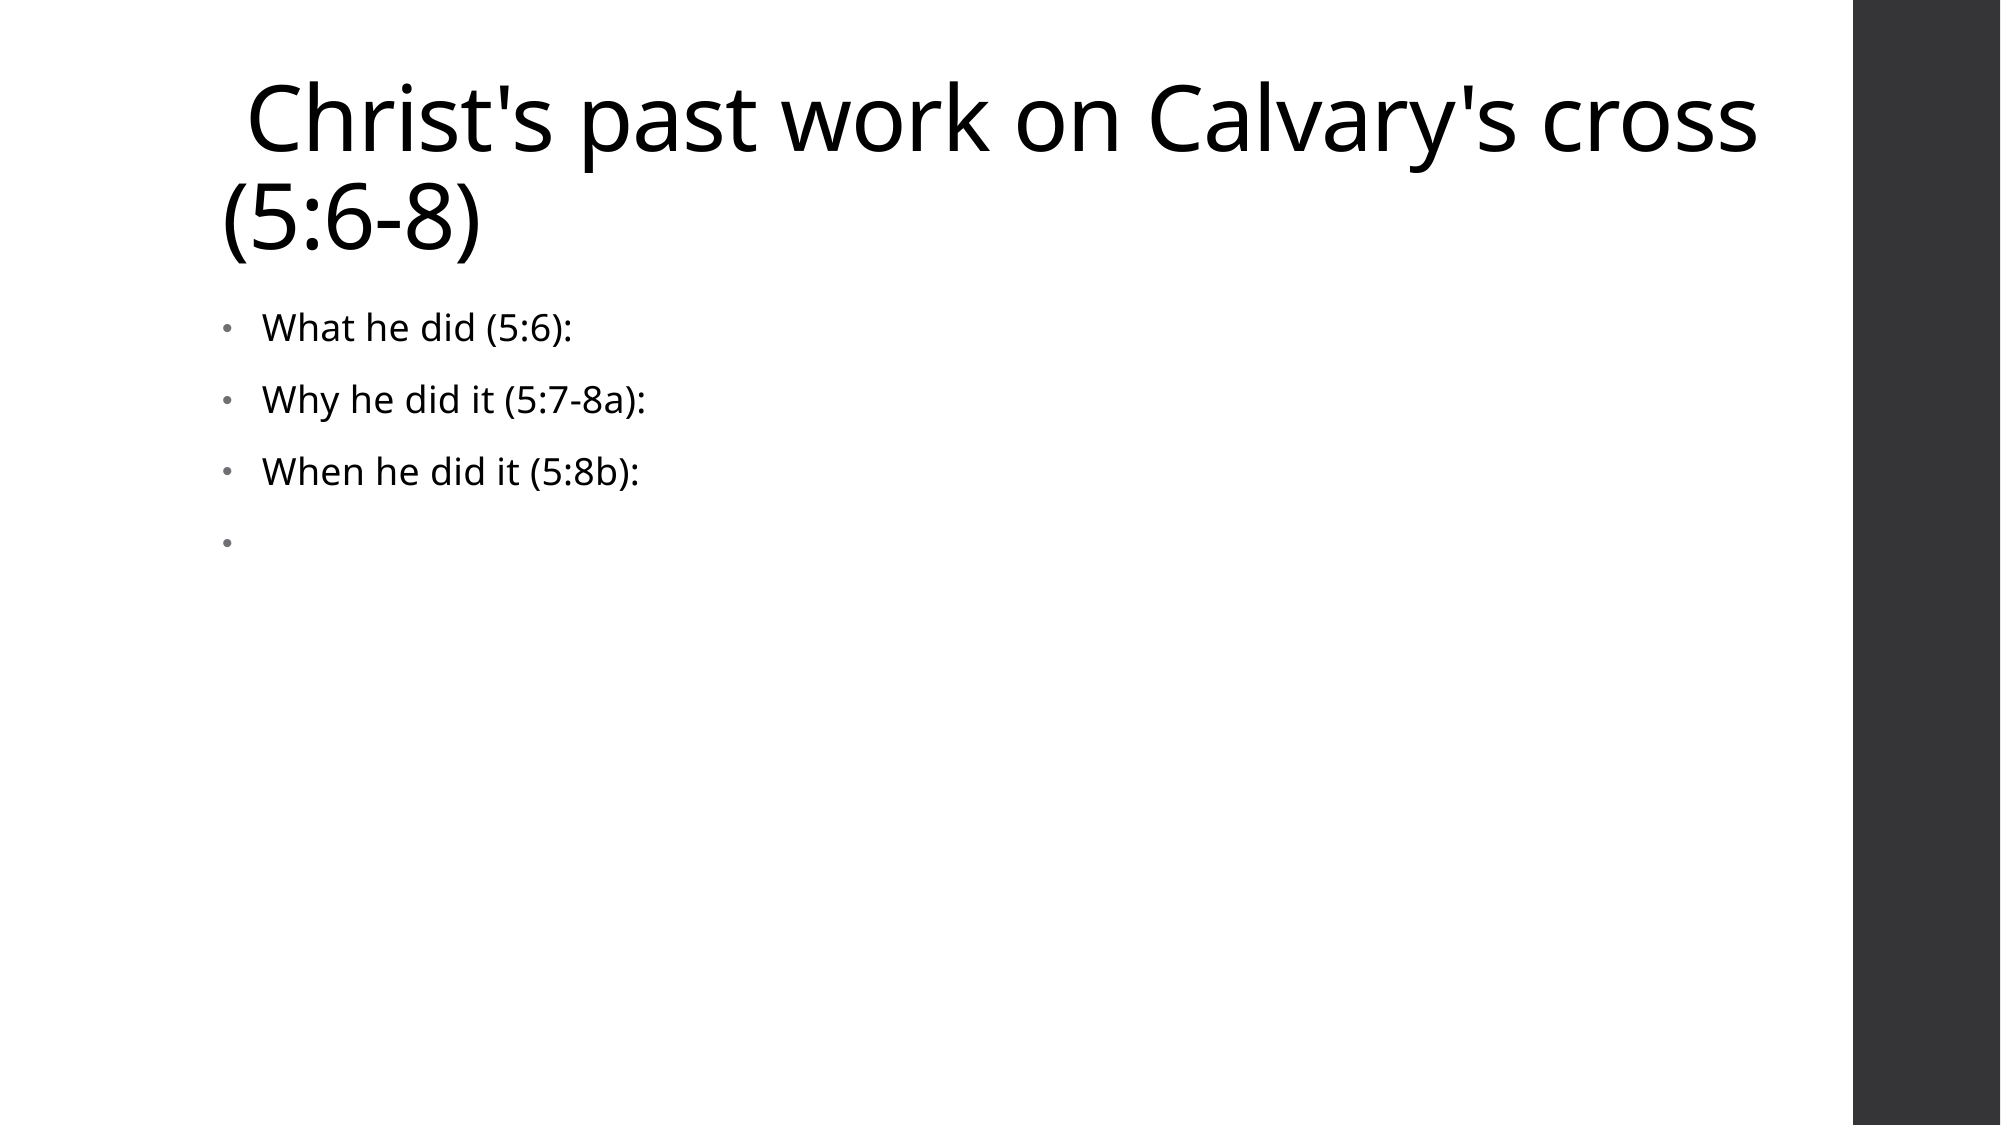

# Christ's past work on Calvary's cross (5:6-8)
 What he did (5:6):
 Why he did it (5:7-8a):
 When he did it (5:8b):